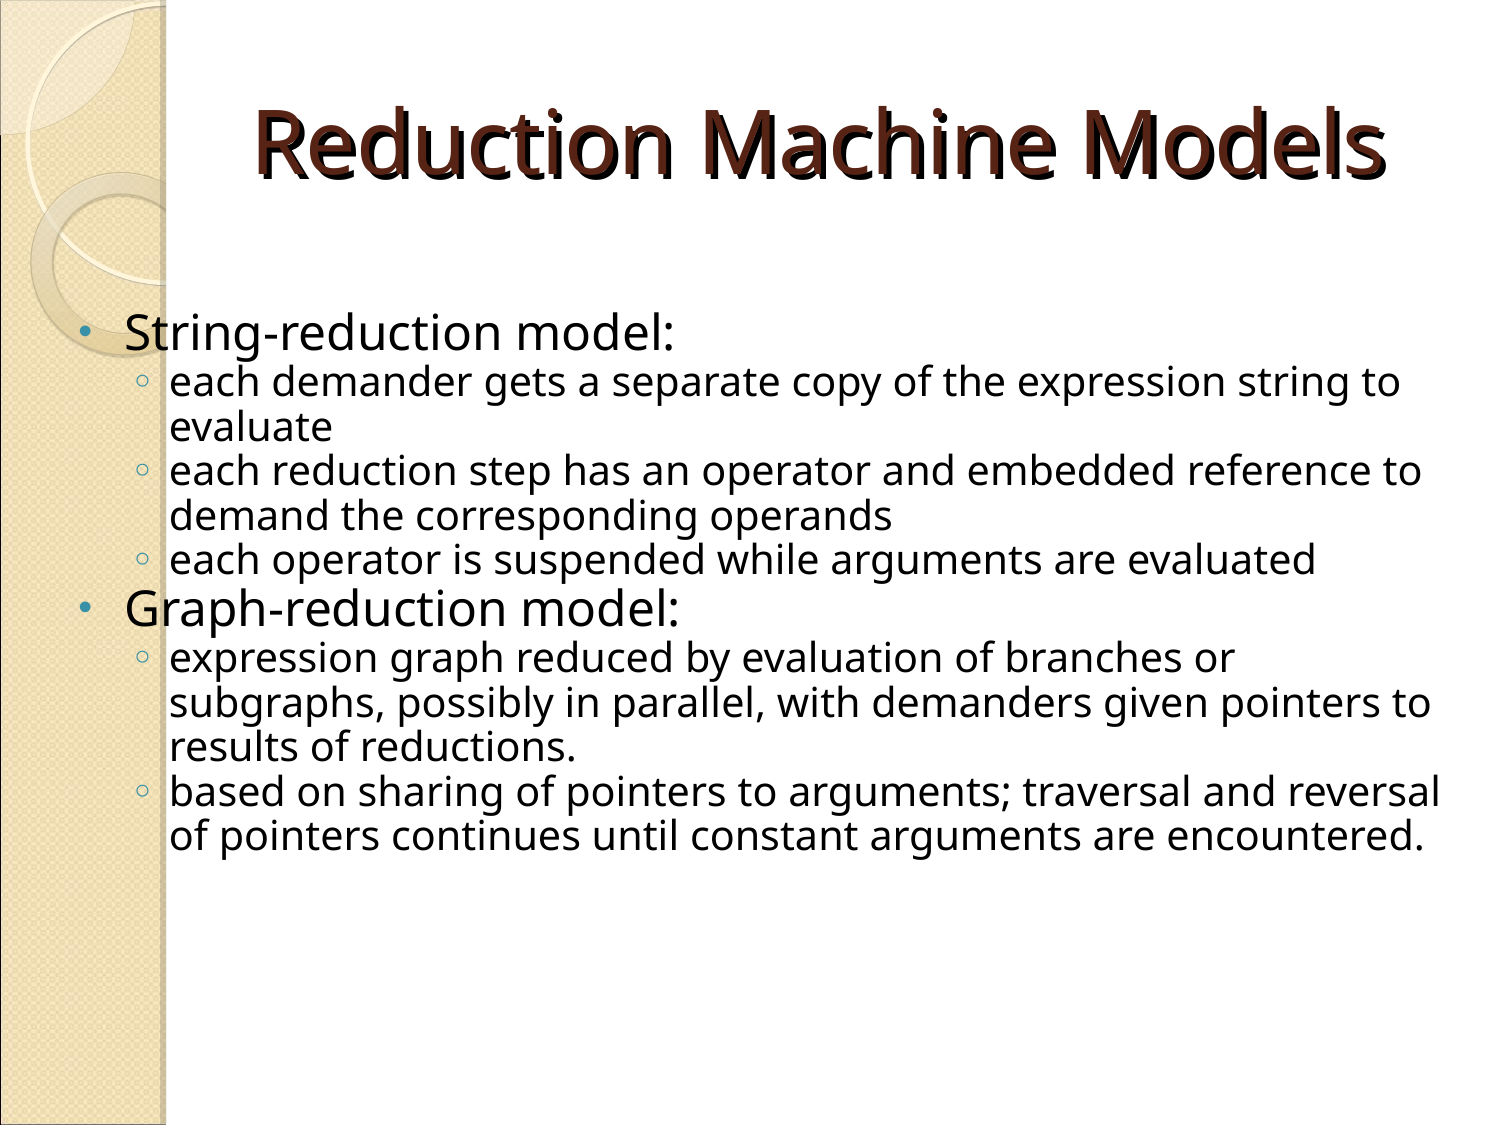

# Reduction Machine Models
String-reduction model:
each demander gets a separate copy of the expression string to evaluate
each reduction step has an operator and embedded reference to demand the corresponding operands
each operator is suspended while arguments are evaluated
Graph-reduction model:
expression graph reduced by evaluation of branches or subgraphs, possibly in parallel, with demanders given pointers to results of reductions.
based on sharing of pointers to arguments; traversal and reversal of pointers continues until constant arguments are encountered.